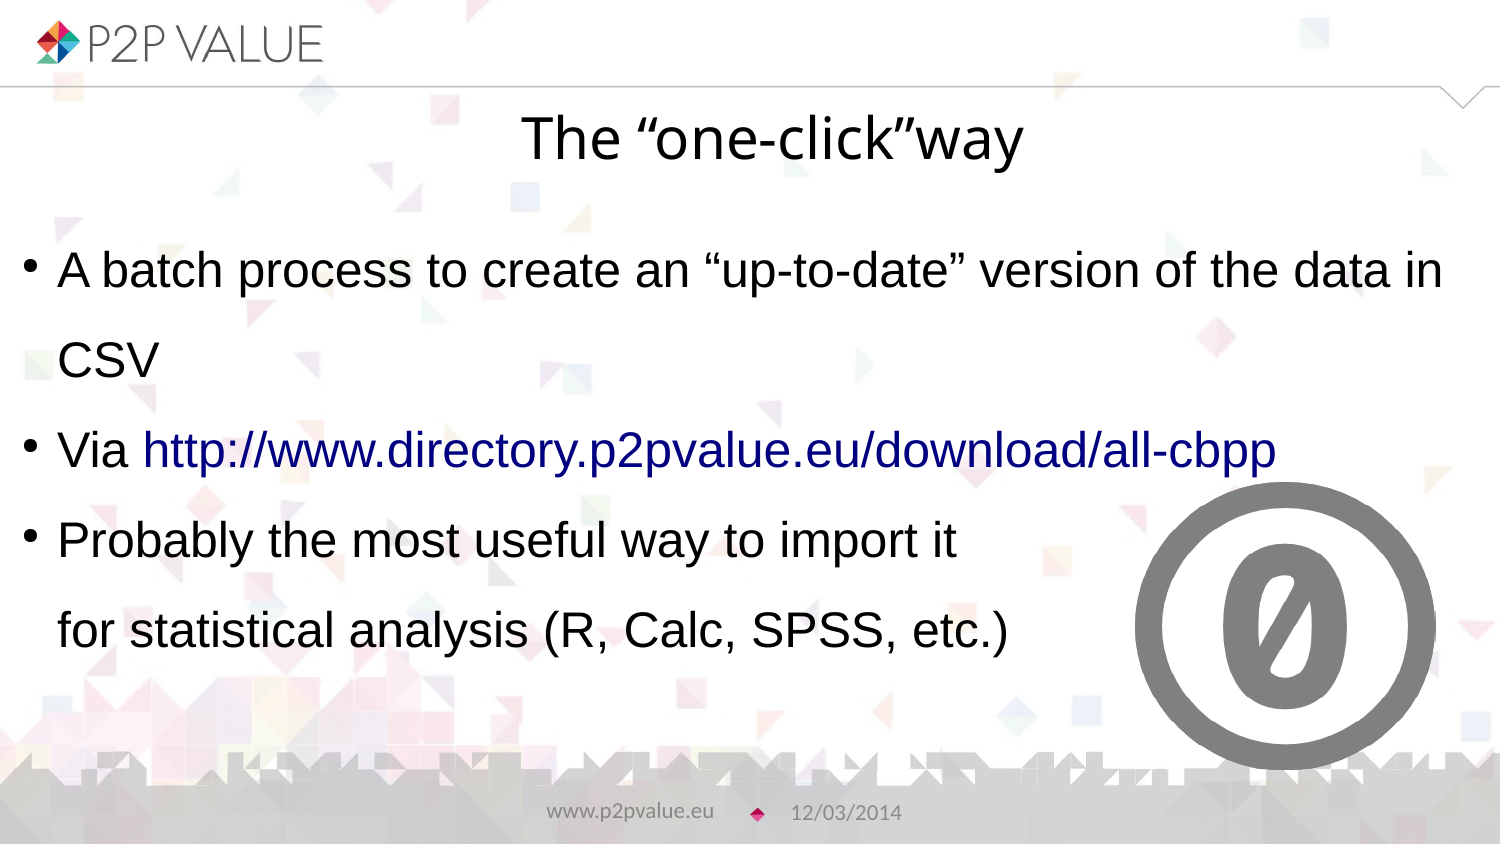

# The “one-click”way
A batch process to create an “up-to-date” version of the data in CSV
Via http://www.directory.p2pvalue.eu/download/all-cbpp
Probably the most useful way to import it
for statistical analysis (R, Calc, SPSS, etc.)
12/03/2014
www.p2pvalue.eu